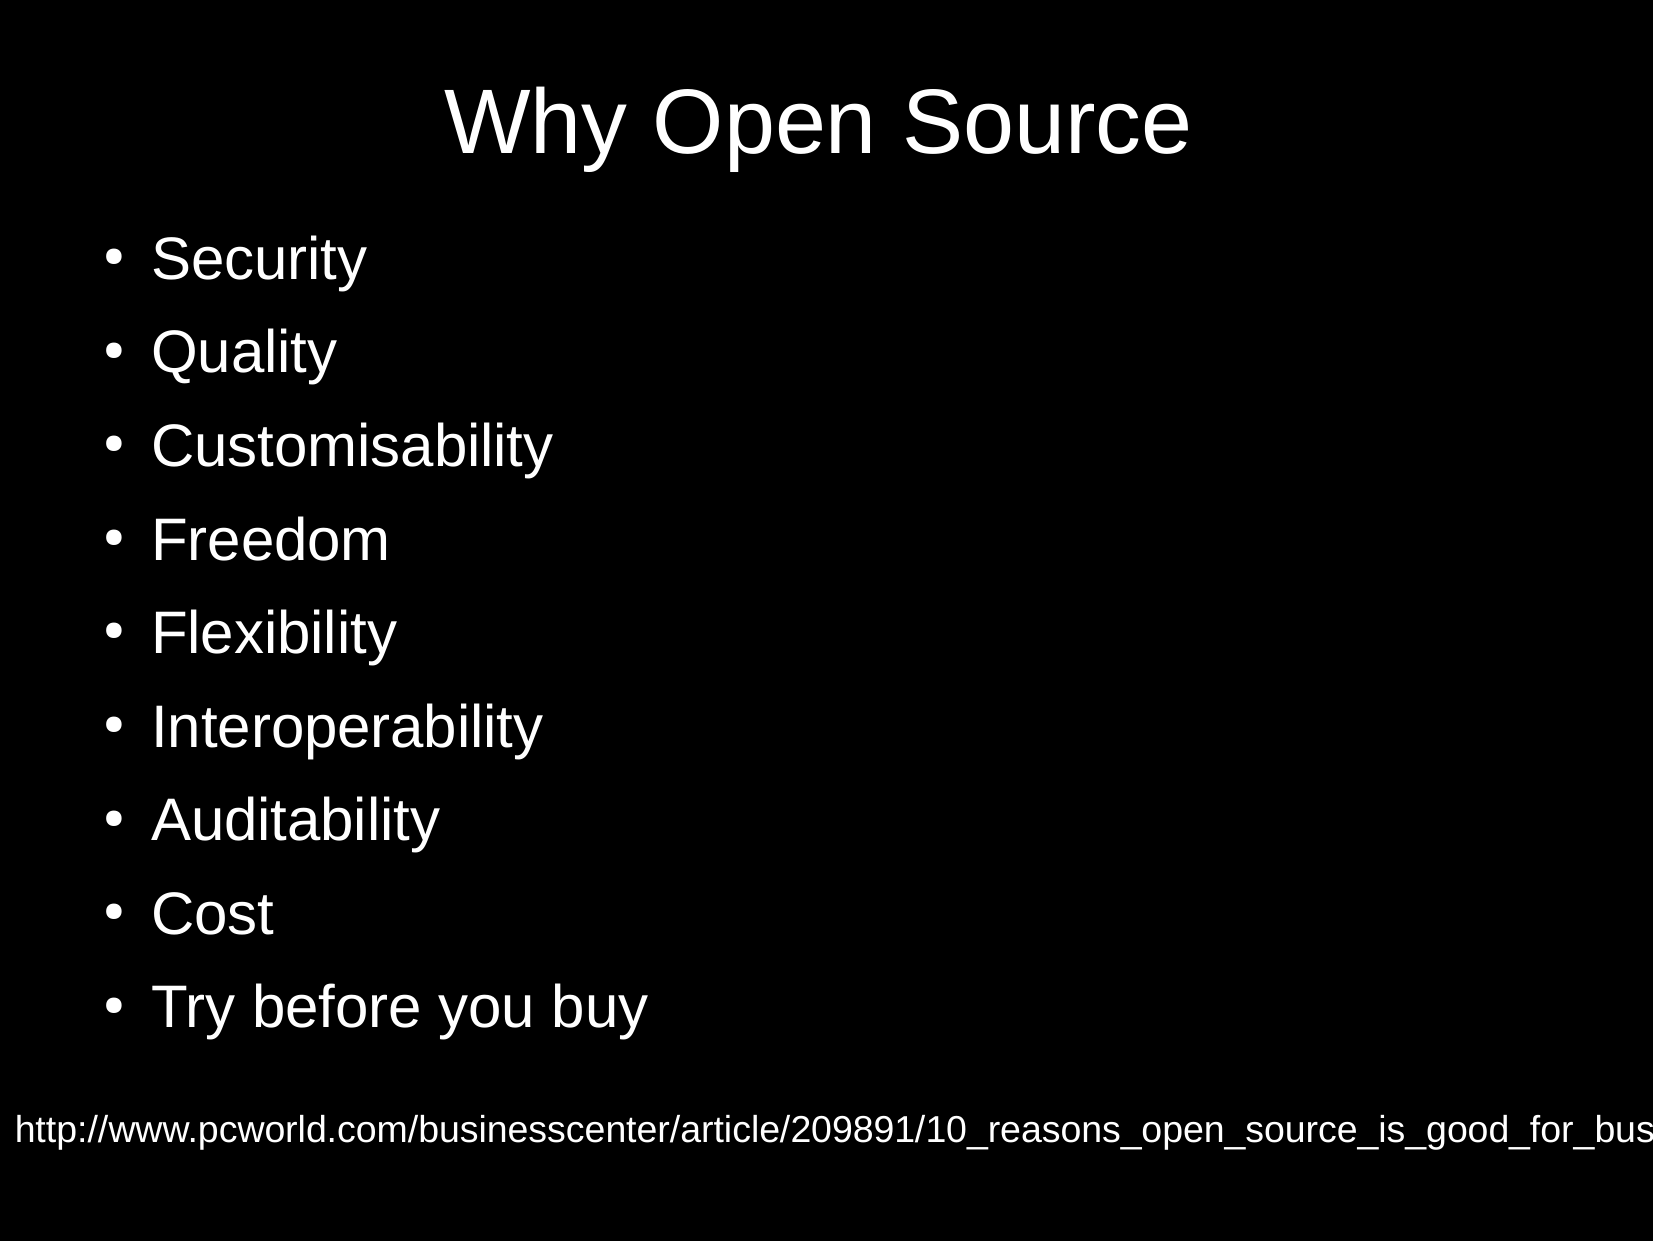

# Why Open Source
Security
Quality
Customisability
Freedom
Flexibility
Interoperability
Auditability
Cost
Try before you buy
http://www.pcworld.com/businesscenter/article/209891/10_reasons_open_source_is_good_for_business.html